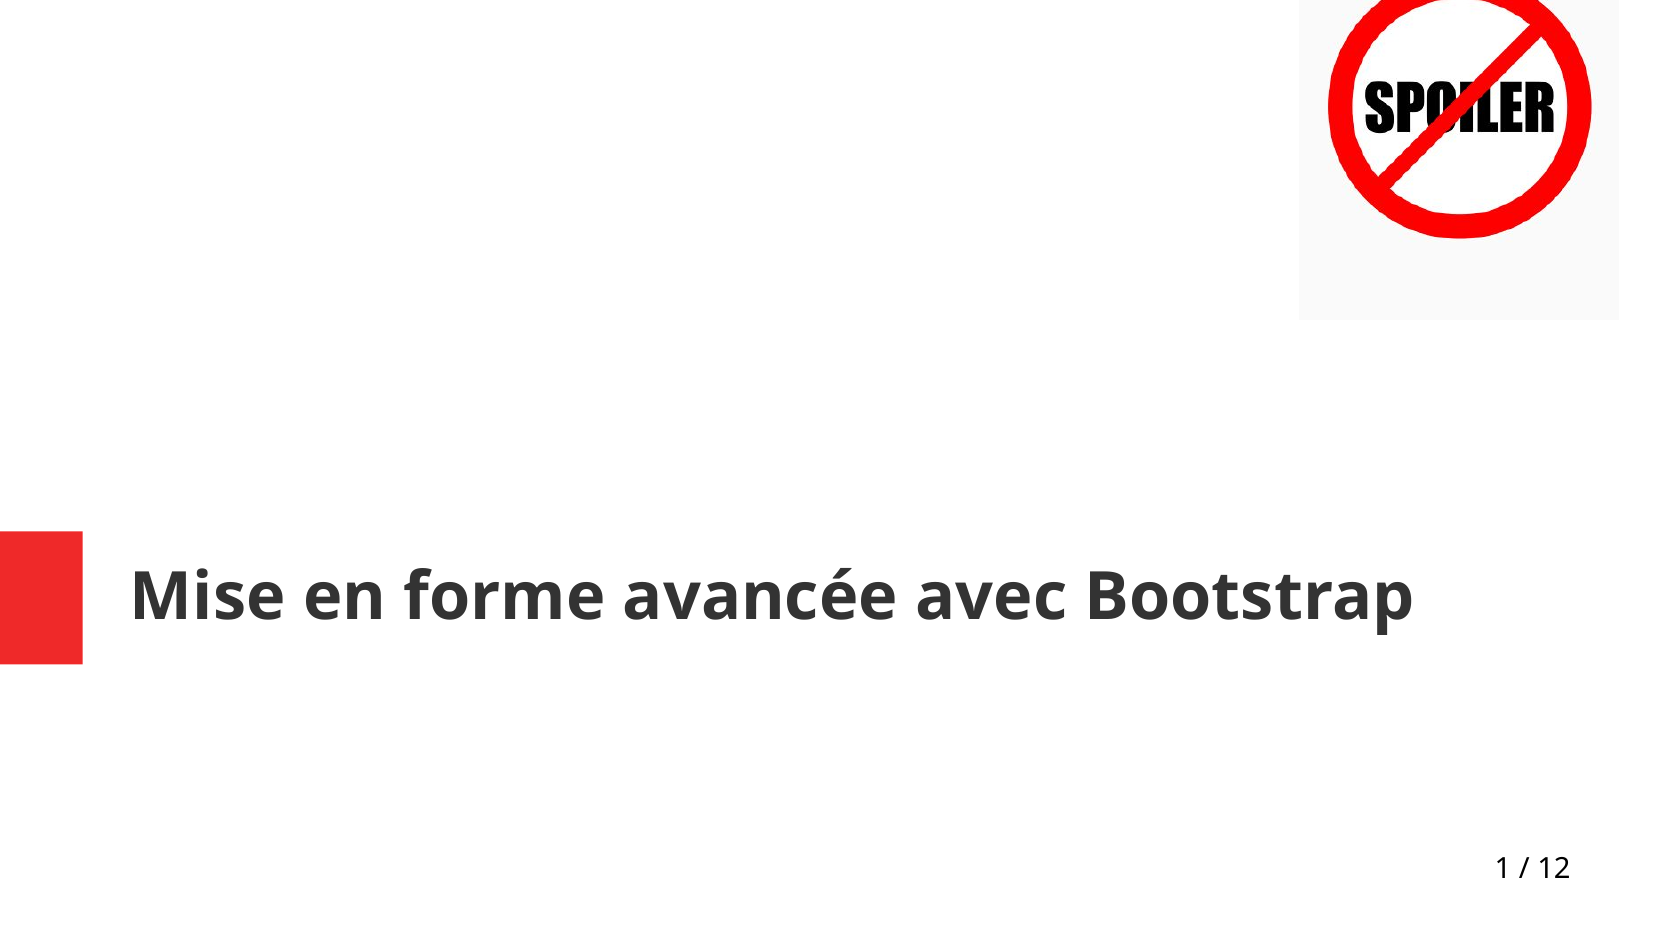

# Mise en forme avancée avec Bootstrap
1